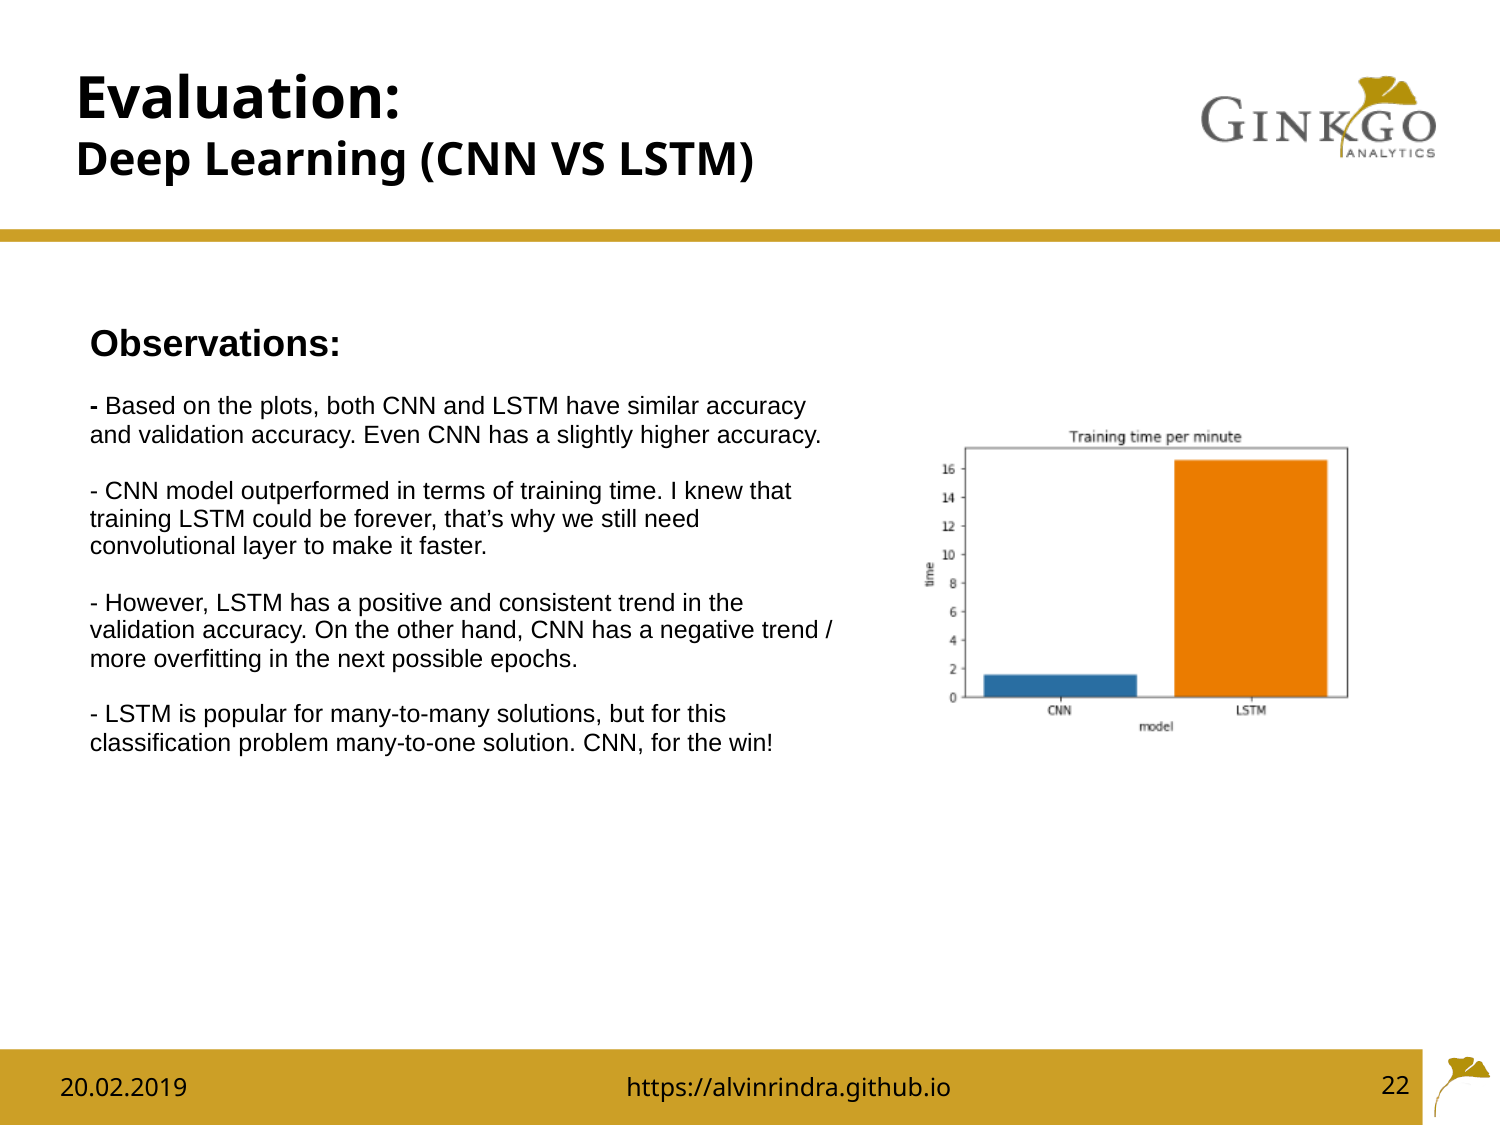

Evaluation:
Deep Learning (CNN VS LSTM)
#
Observations:
- Based on the plots, both CNN and LSTM have similar accuracy and validation accuracy. Even CNN has a slightly higher accuracy.
- CNN model outperformed in terms of training time. I knew that training LSTM could be forever, that’s why we still need convolutional layer to make it faster.
- However, LSTM has a positive and consistent trend in the validation accuracy. On the other hand, CNN has a negative trend / more overfitting in the next possible epochs.
- LSTM is popular for many-to-many solutions, but for this classification problem many-to-one solution. CNN, for the win!
					https://alvinrindra.github.io
20.02.2019